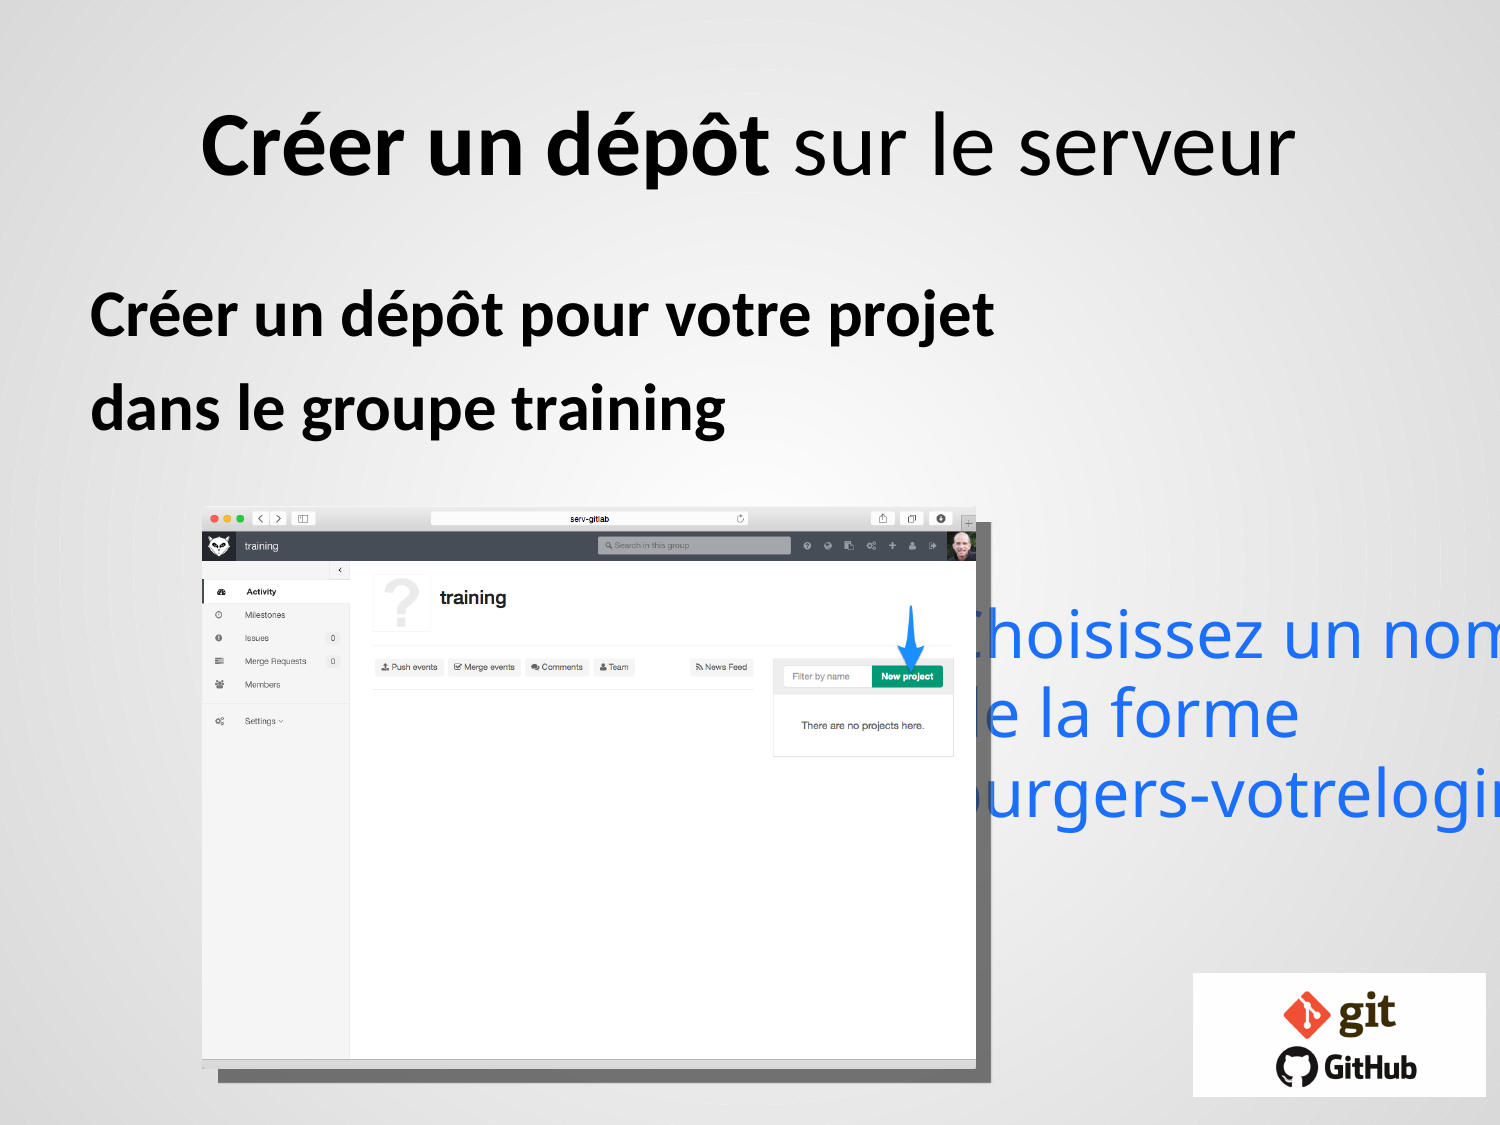

# Créer un dépôt sur le serveur
Créer un dépôt pour votre projet
dans le groupe training
Choisissez un nom
de la forme
burgers-votrelogin !